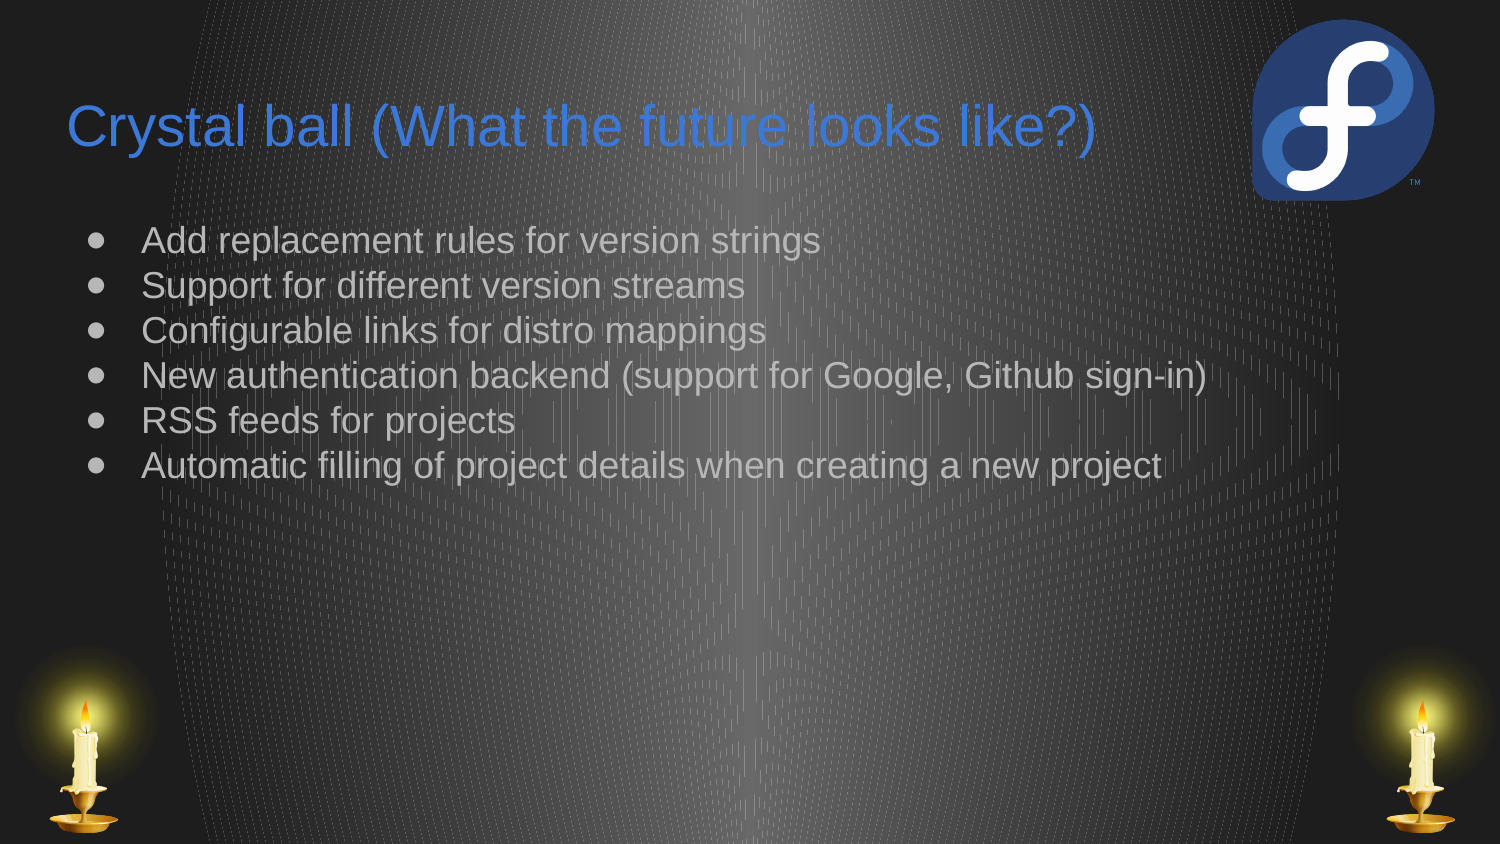

# Crystal ball (What the future looks like?)
Add replacement rules for version strings
Support for different version streams
Configurable links for distro mappings
New authentication backend (support for Google, Github sign-in)
RSS feeds for projects
Automatic filling of project details when creating a new project